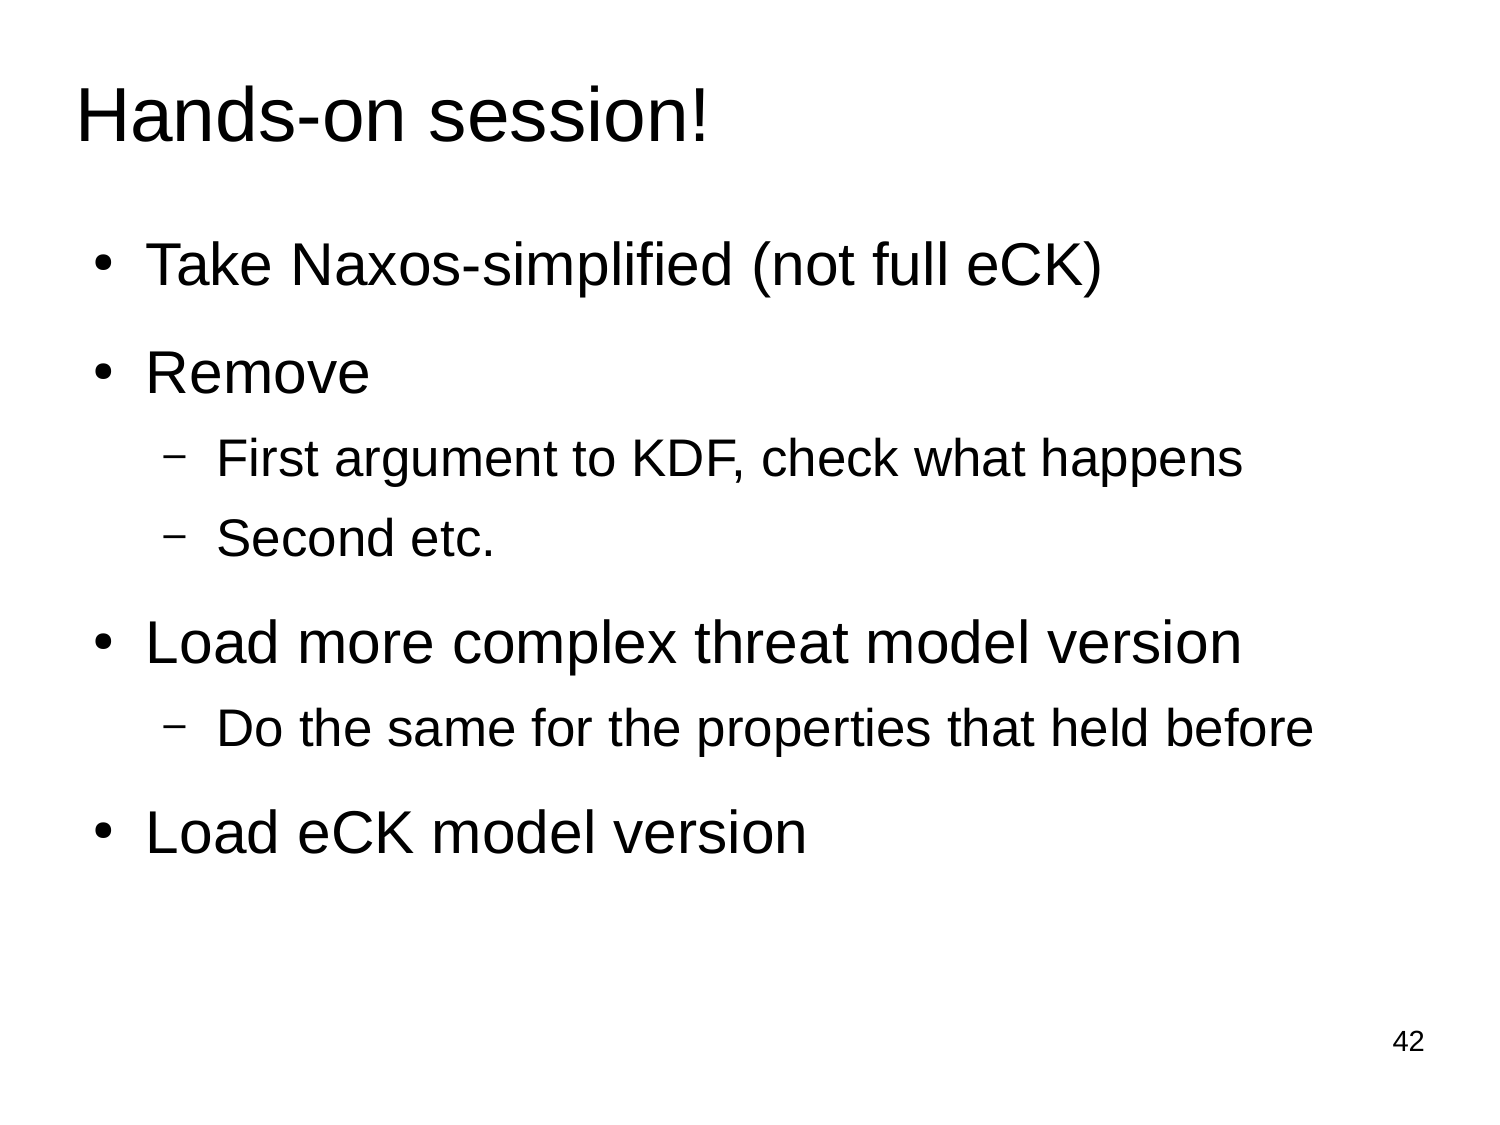

# Hands-on session!
Take Naxos-simplified (not full eCK)
Remove
First argument to KDF, check what happens
Second etc.
Load more complex threat model version
Do the same for the properties that held before
Load eCK model version
42